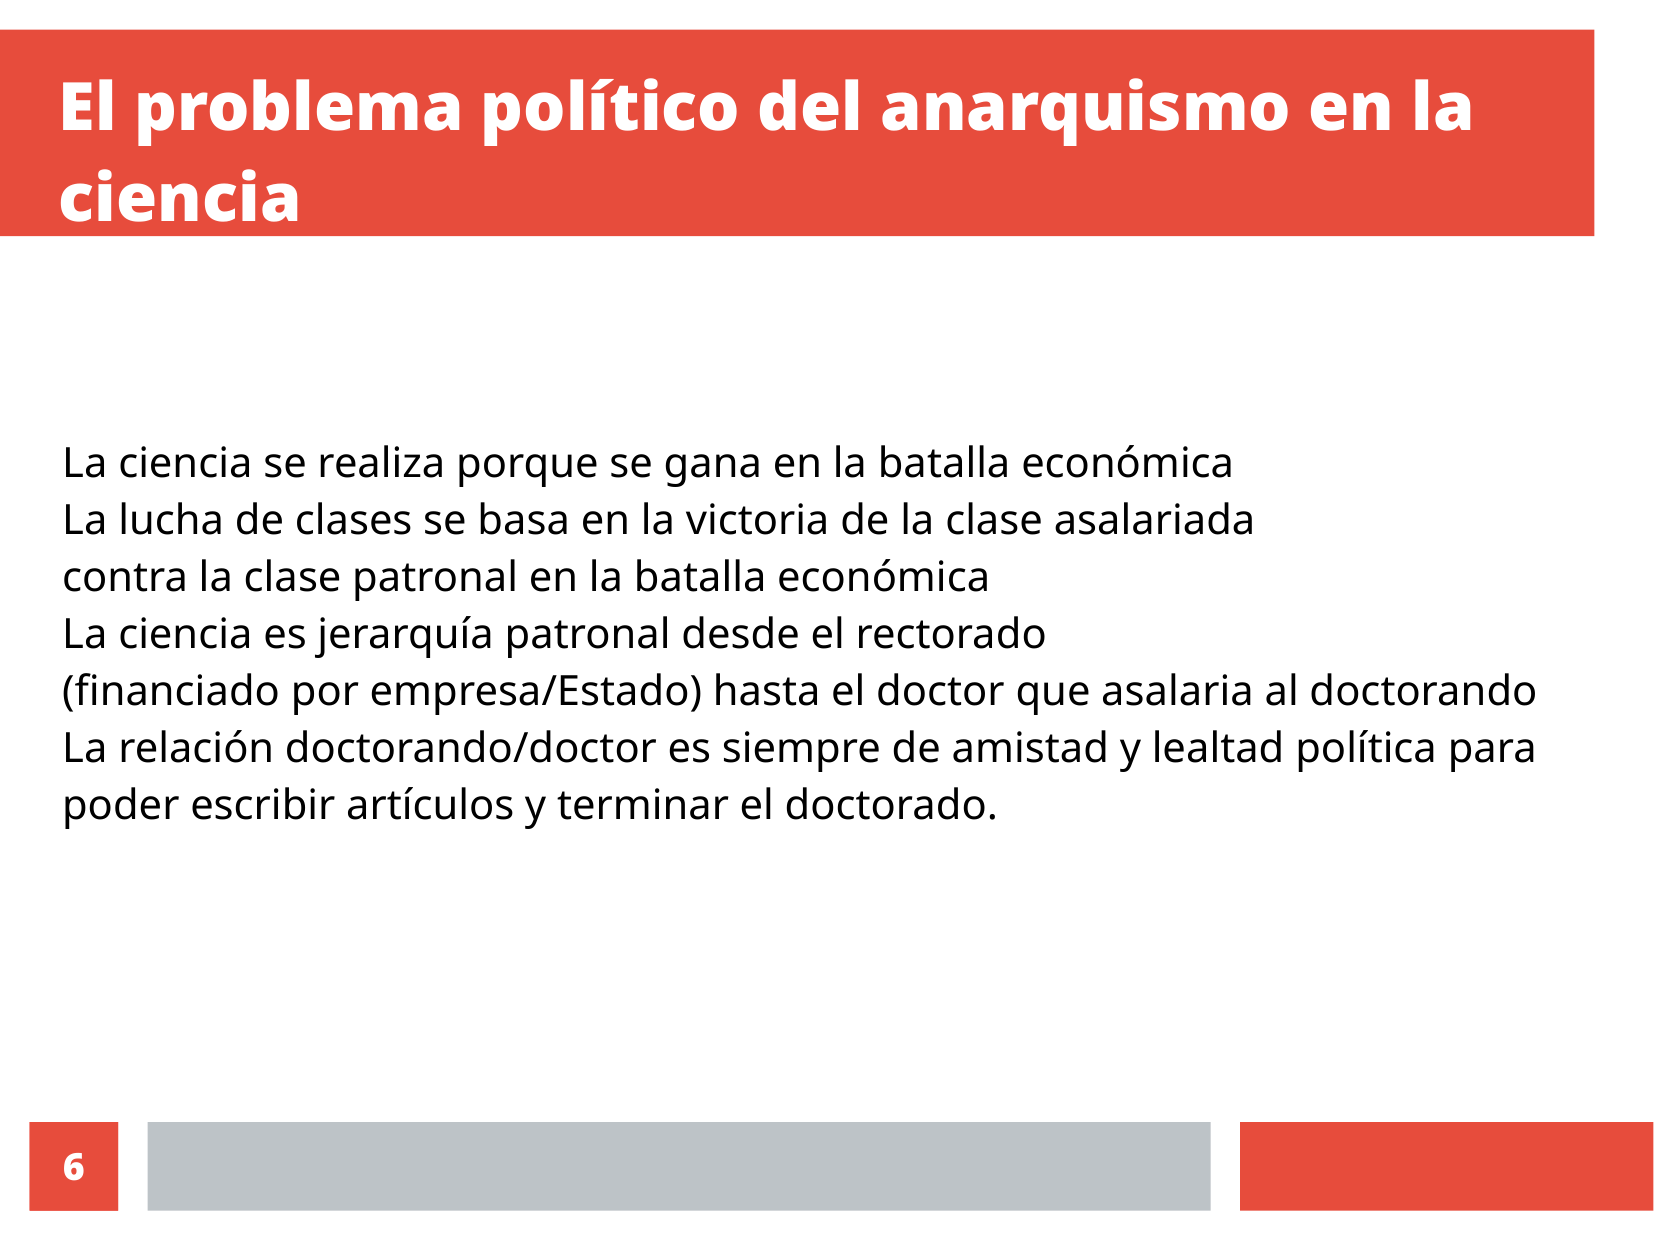

# El problema político del anarquismo en la ciencia
La ciencia se realiza porque se gana en la batalla económica
La lucha de clases se basa en la victoria de la clase asalariada
contra la clase patronal en la batalla económica
La ciencia es jerarquía patronal desde el rectorado
(financiado por empresa/Estado) hasta el doctor que asalaria al doctorando
La relación doctorando/doctor es siempre de amistad y lealtad política para poder escribir artículos y terminar el doctorado.
6